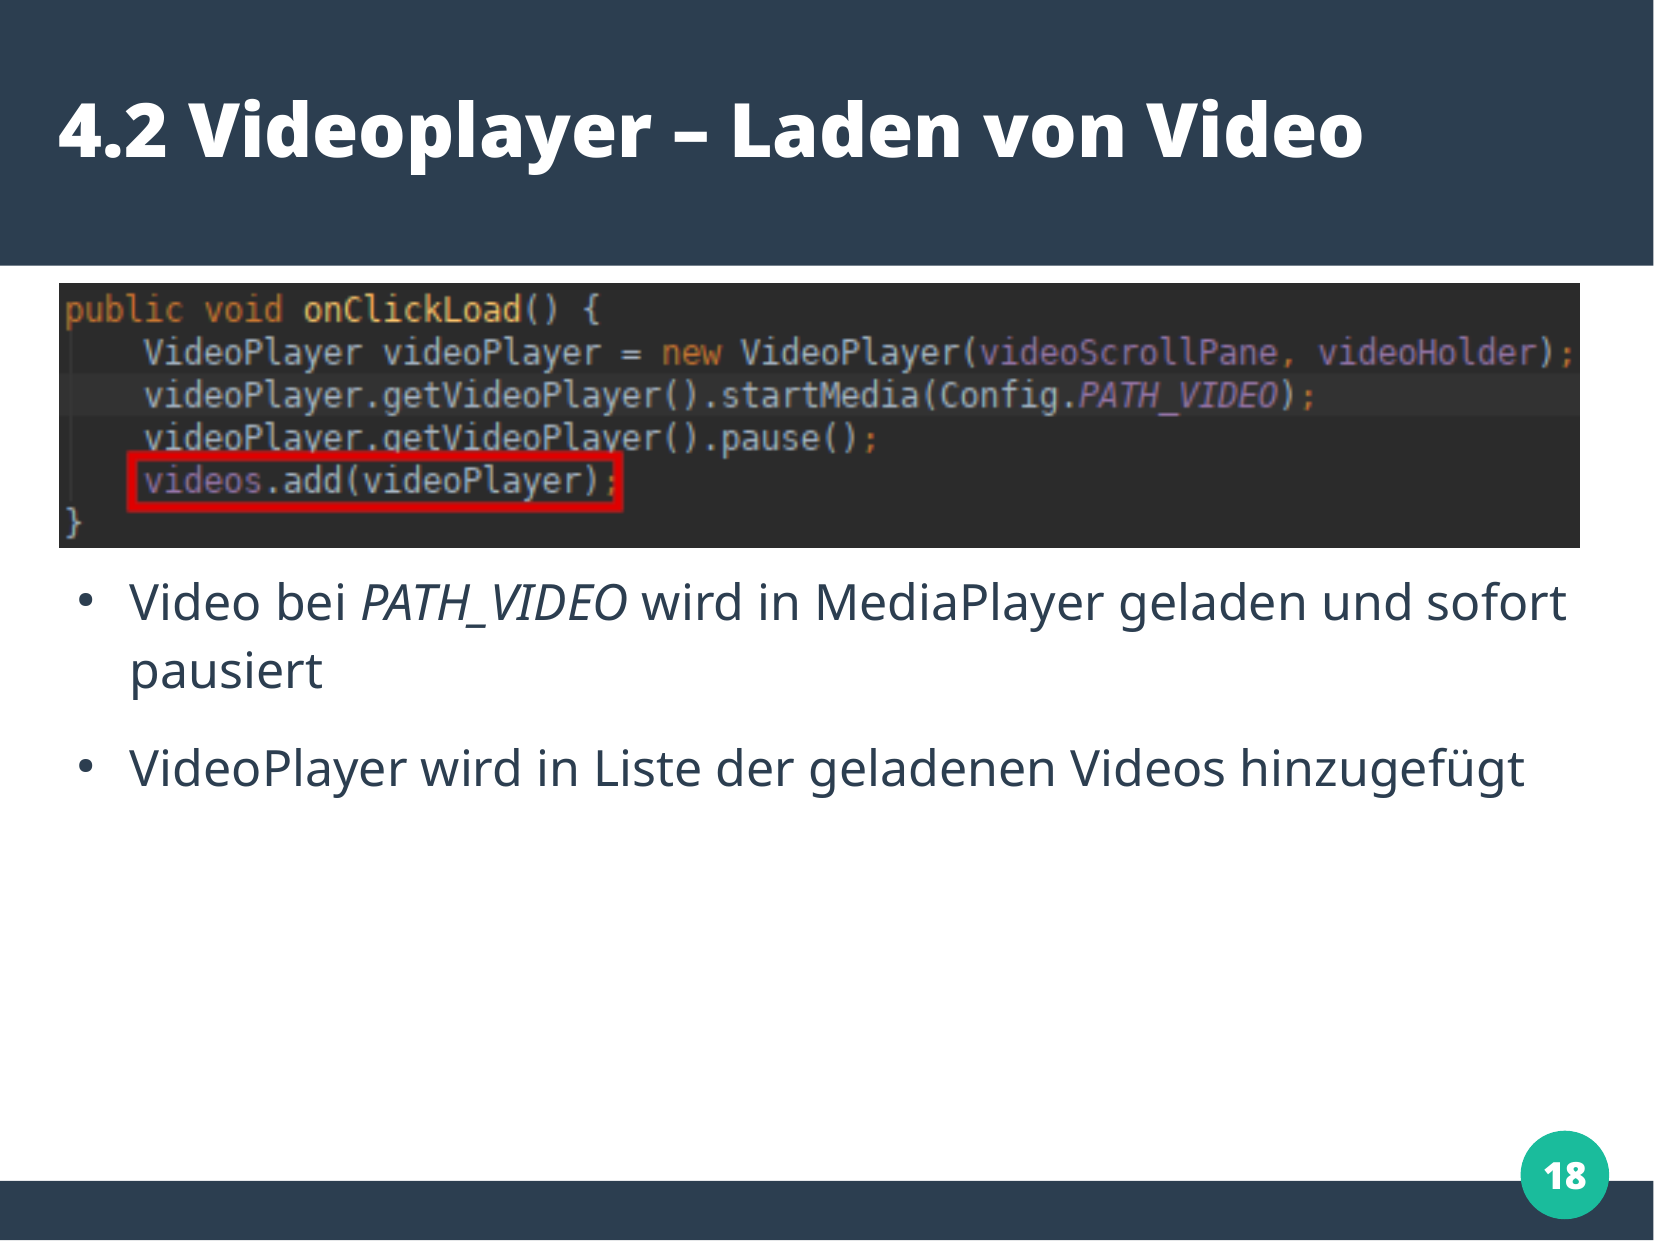

# 4.2 Videoplayer – Laden von Video
Video bei PATH_VIDEO wird in MediaPlayer geladen und sofort pausiert
VideoPlayer wird in Liste der geladenen Videos hinzugefügt
18